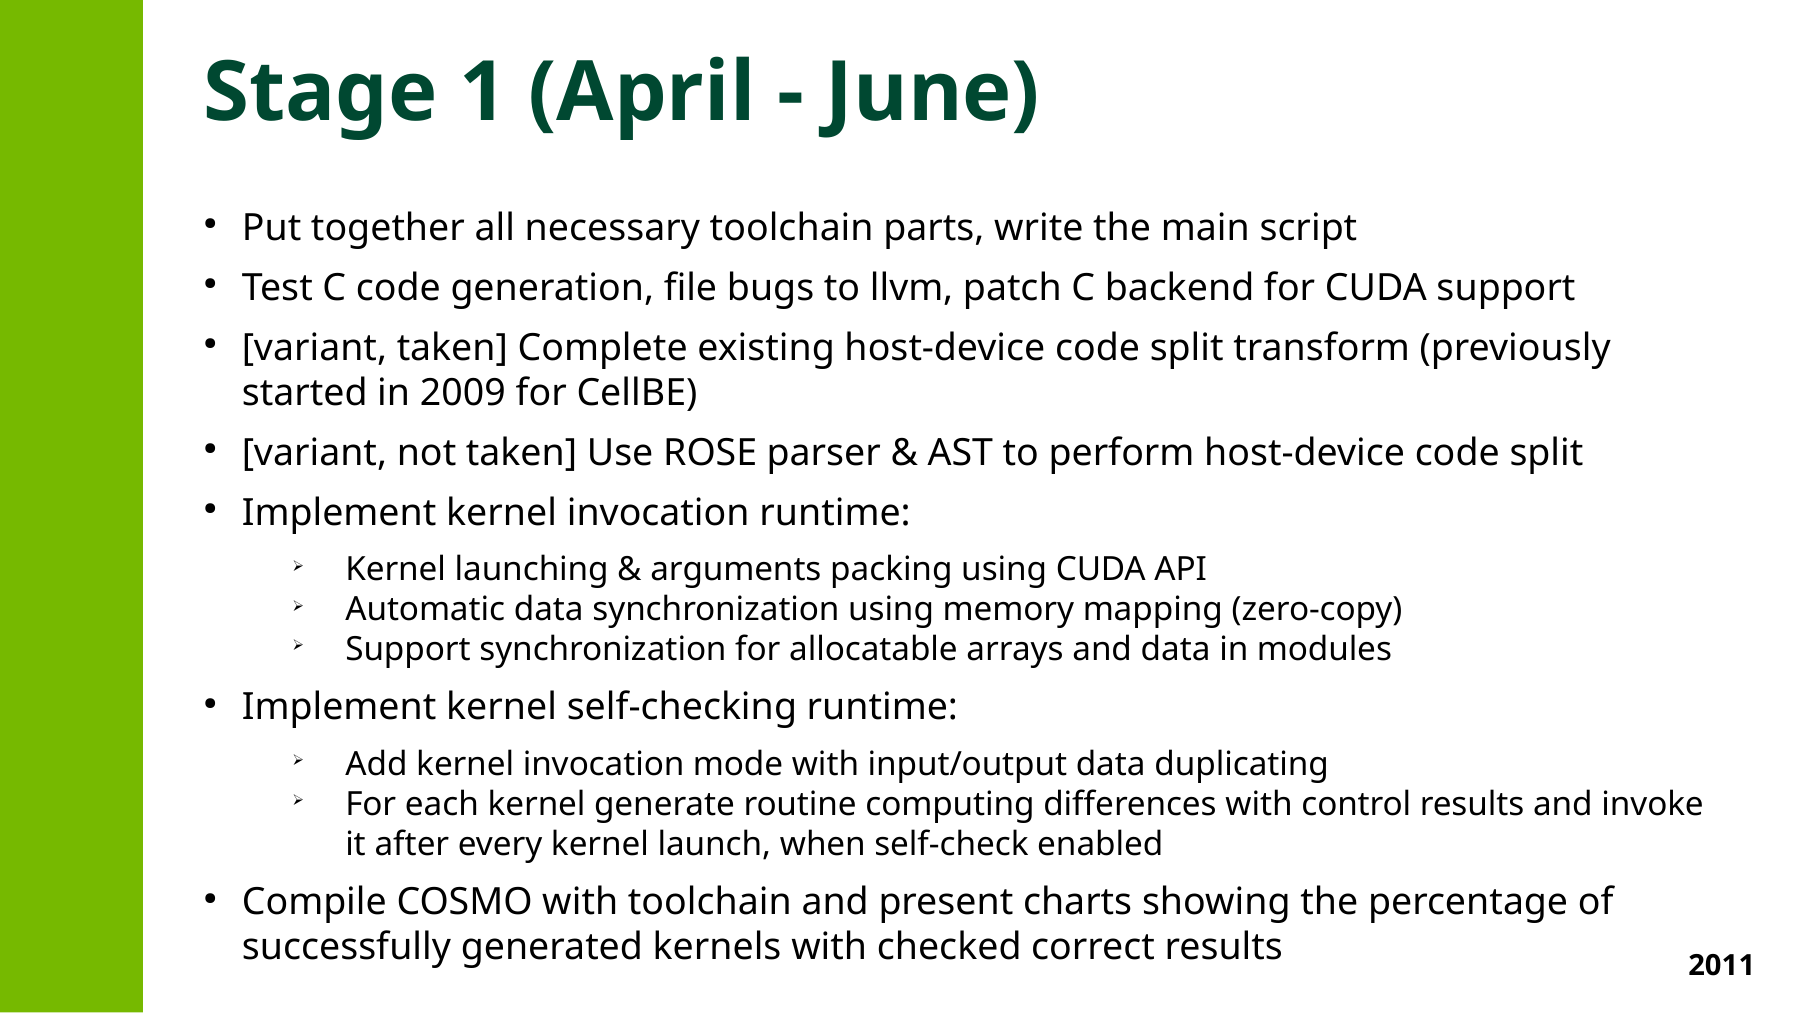

# Stage 1 (April - June)
Put together all necessary toolchain parts, write the main script
Test C code generation, file bugs to llvm, patch C backend for CUDA support
[variant, taken] Complete existing host-device code split transform (previously started in 2009 for CellBE)
[variant, not taken] Use ROSE parser & AST to perform host-device code split
Implement kernel invocation runtime:
Kernel launching & arguments packing using CUDA API
Automatic data synchronization using memory mapping (zero-copy)
Support synchronization for allocatable arrays and data in modules
Implement kernel self-checking runtime:
Add kernel invocation mode with input/output data duplicating
For each kernel generate routine computing differences with control results and invoke it after every kernel launch, when self-check enabled
Compile COSMO with toolchain and present charts showing the percentage of successfully generated kernels with checked correct results